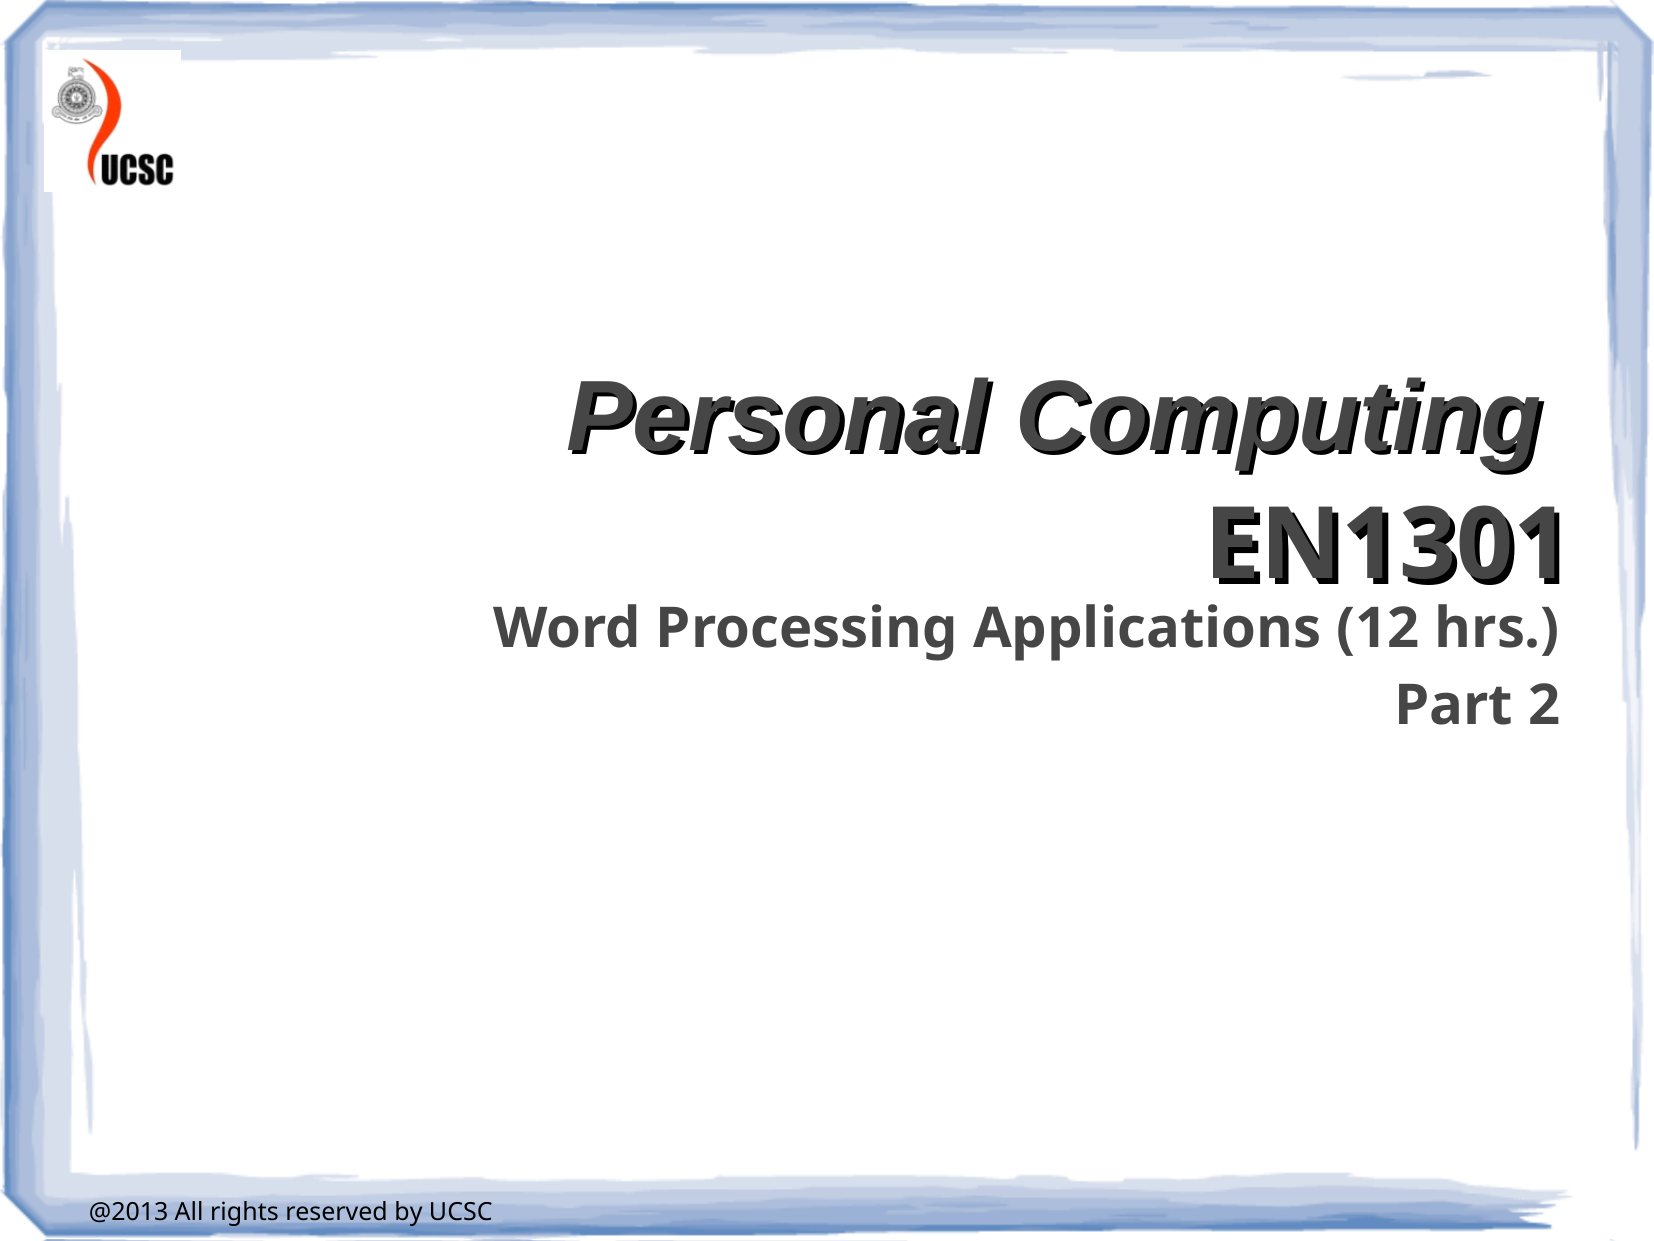

Word Processing Applications (12 hrs.)
Part 2
# Personal Computing EN1301